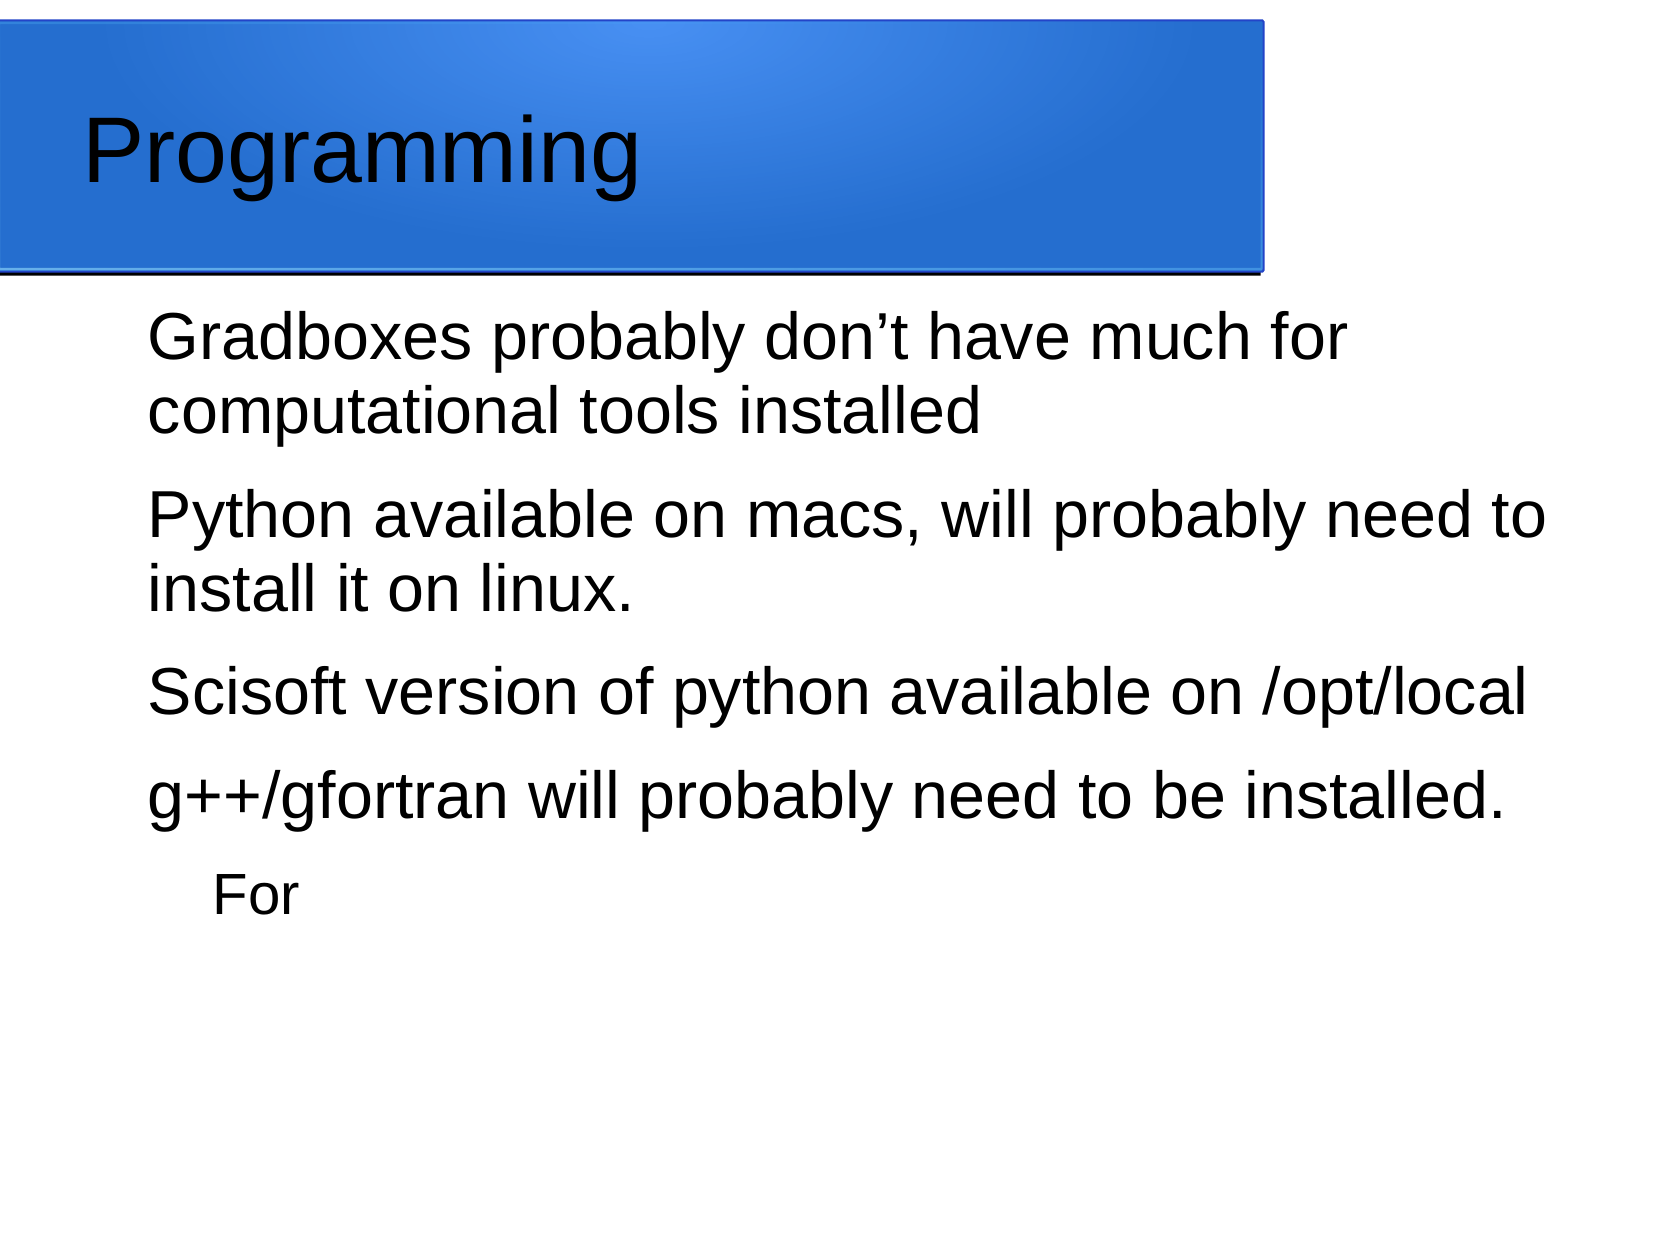

# Programming
Gradboxes probably don’t have much for computational tools installed
Python available on macs, will probably need to install it on linux.
Scisoft version of python available on /opt/local
g++/gfortran will probably need to be installed.
For